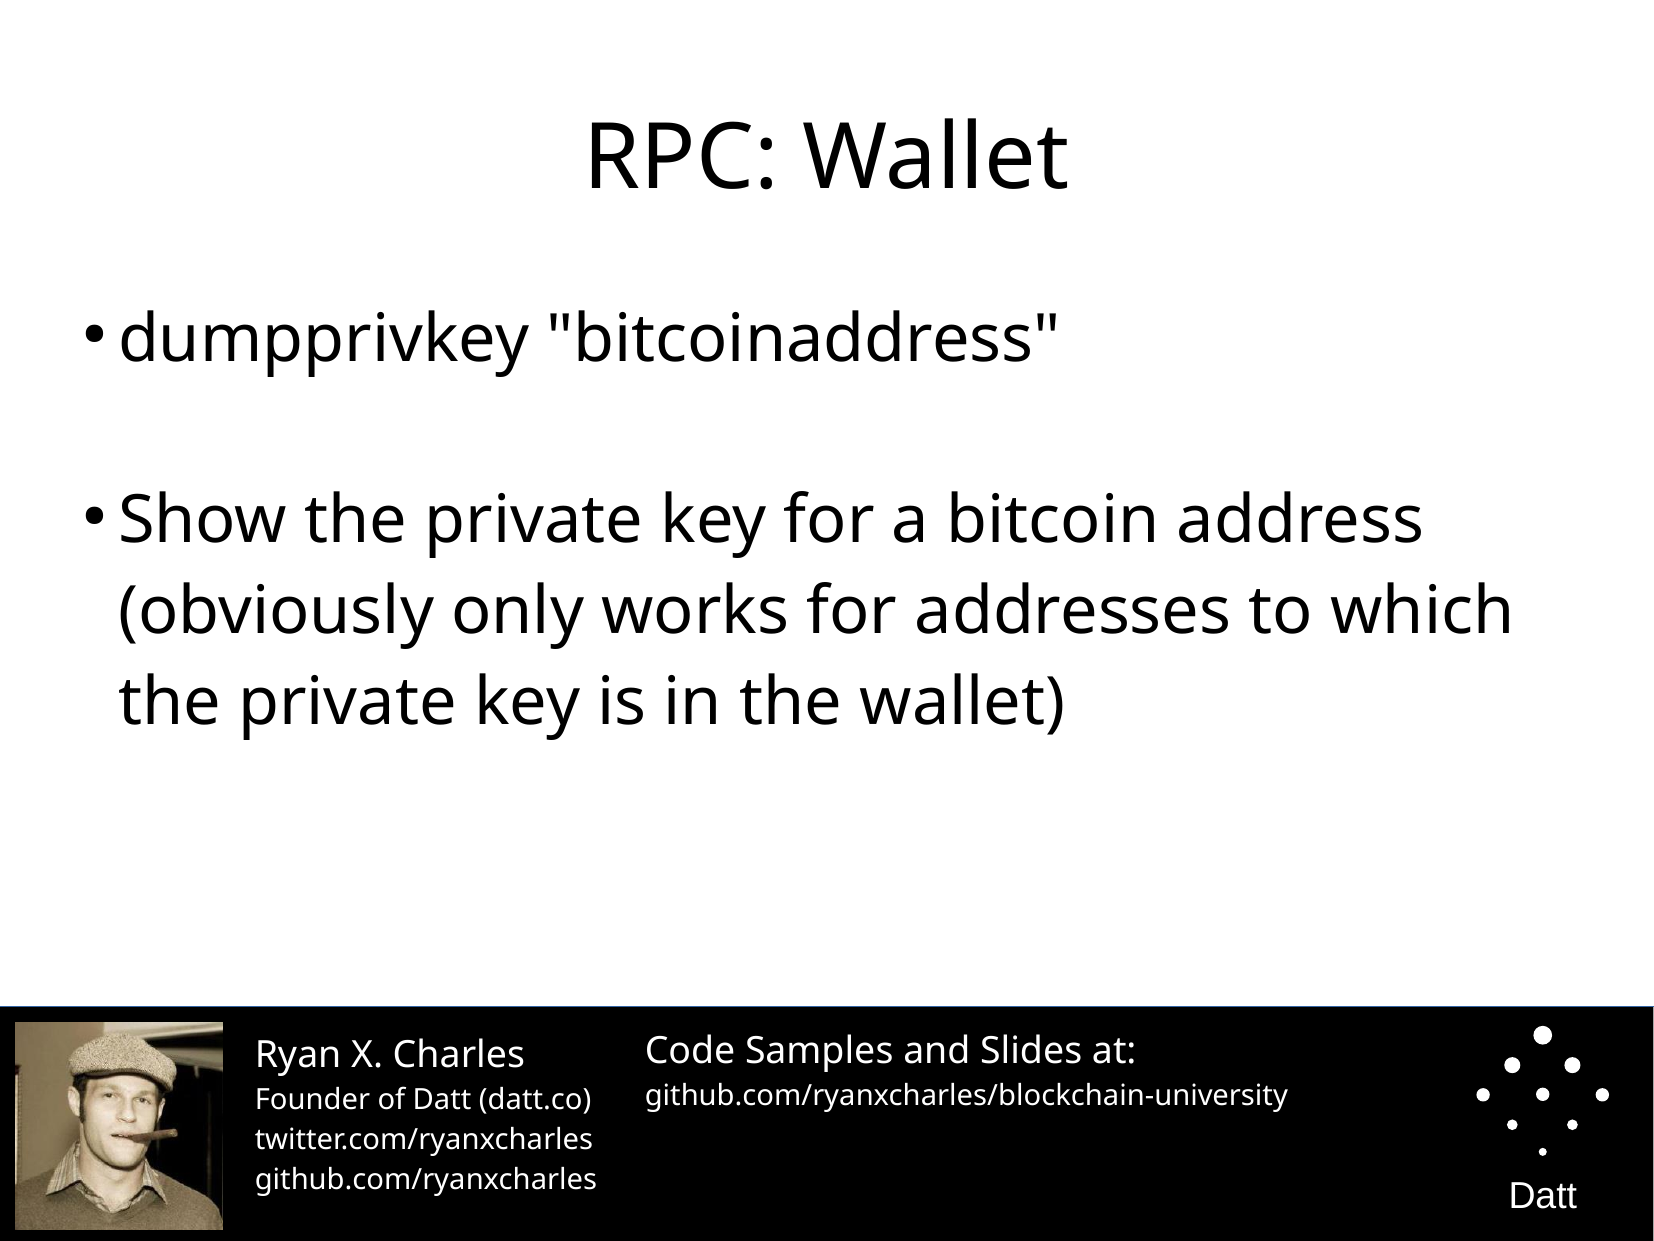

# RPC: Wallet
dumpprivkey "bitcoinaddress"
Show the private key for a bitcoin address (obviously only works for addresses to which the private key is in the wallet)
Code Samples and Slides at:
github.com/ryanxcharles/blockchain-university
Ryan X. Charles
Founder of Datt (datt.co)
twitter.com/ryanxcharles
github.com/ryanxcharles
Datt